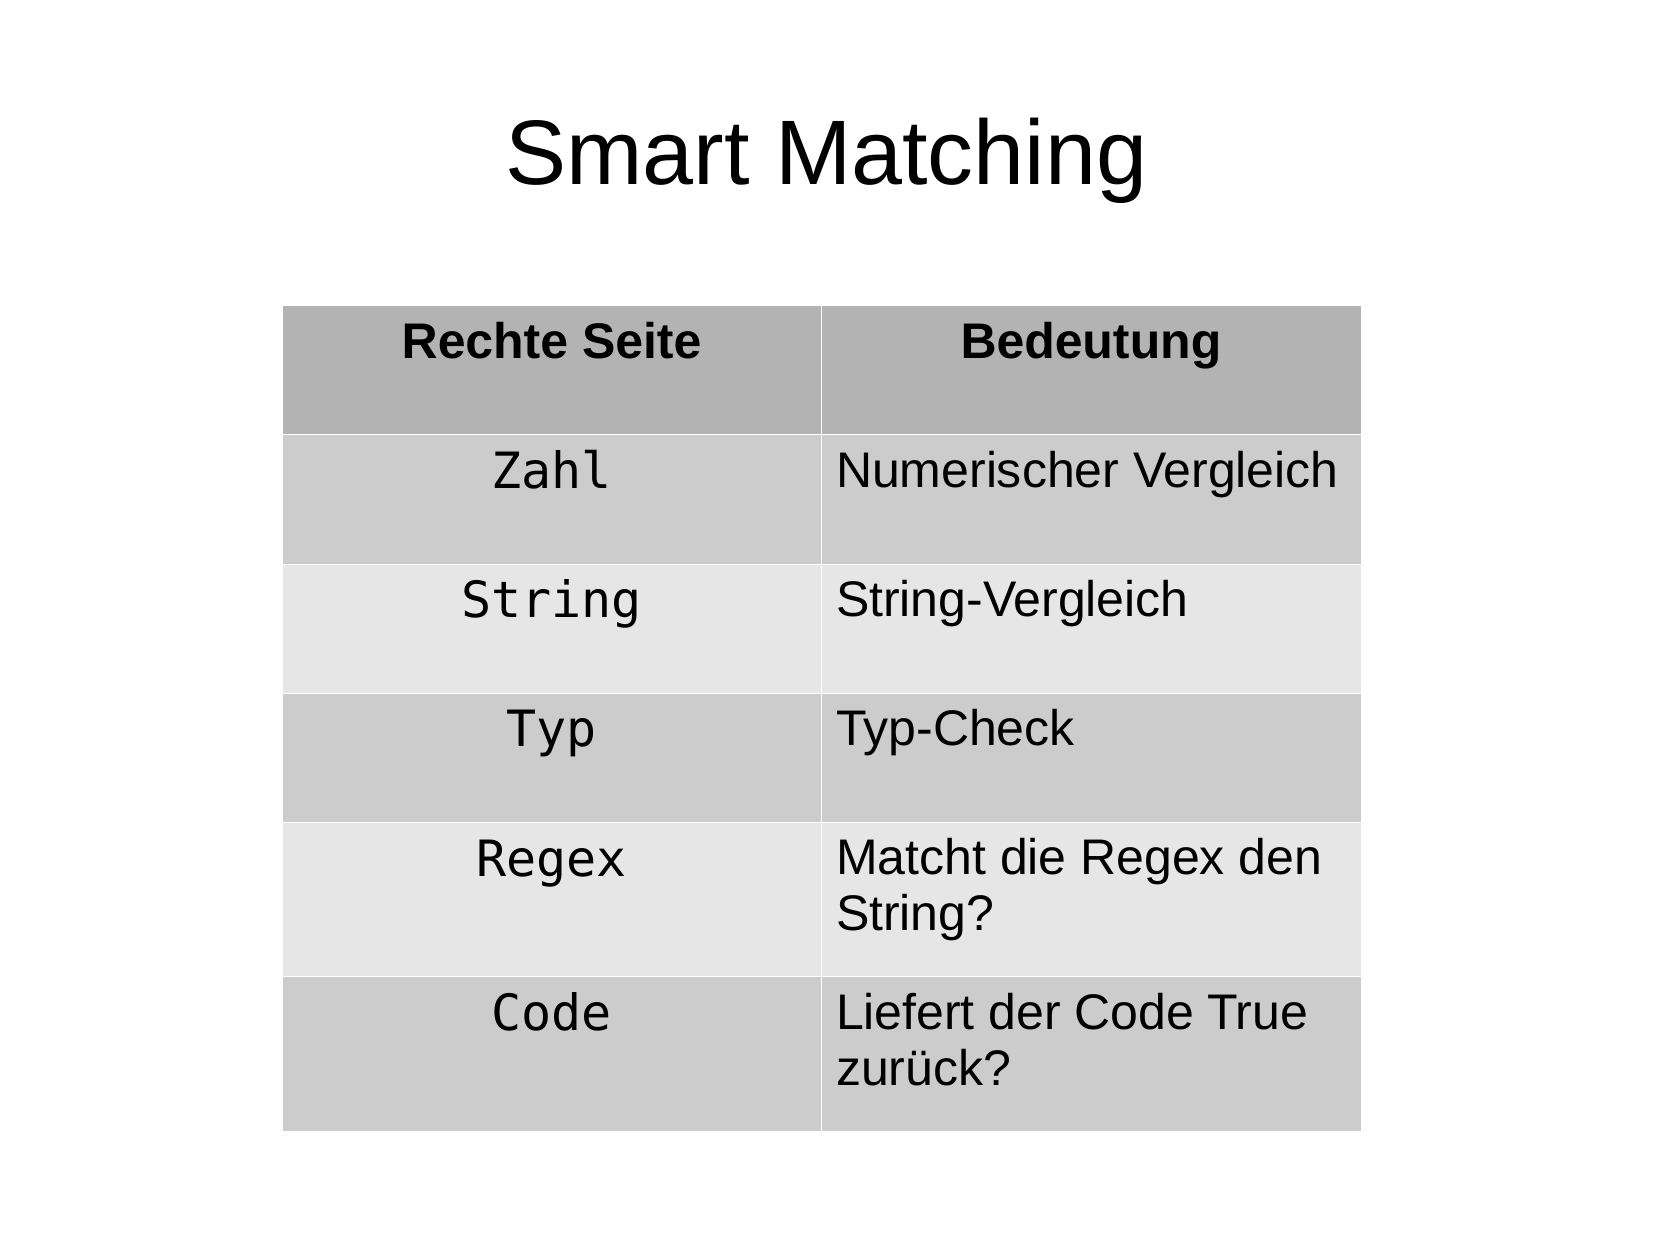

# Smart Matching
| Rechte Seite | Bedeutung |
| --- | --- |
| Zahl | Numerischer Vergleich |
| String | String-Vergleich |
| Typ | Typ-Check |
| Regex | Matcht die Regex den String? |
| Code | Liefert der Code True zurück? |